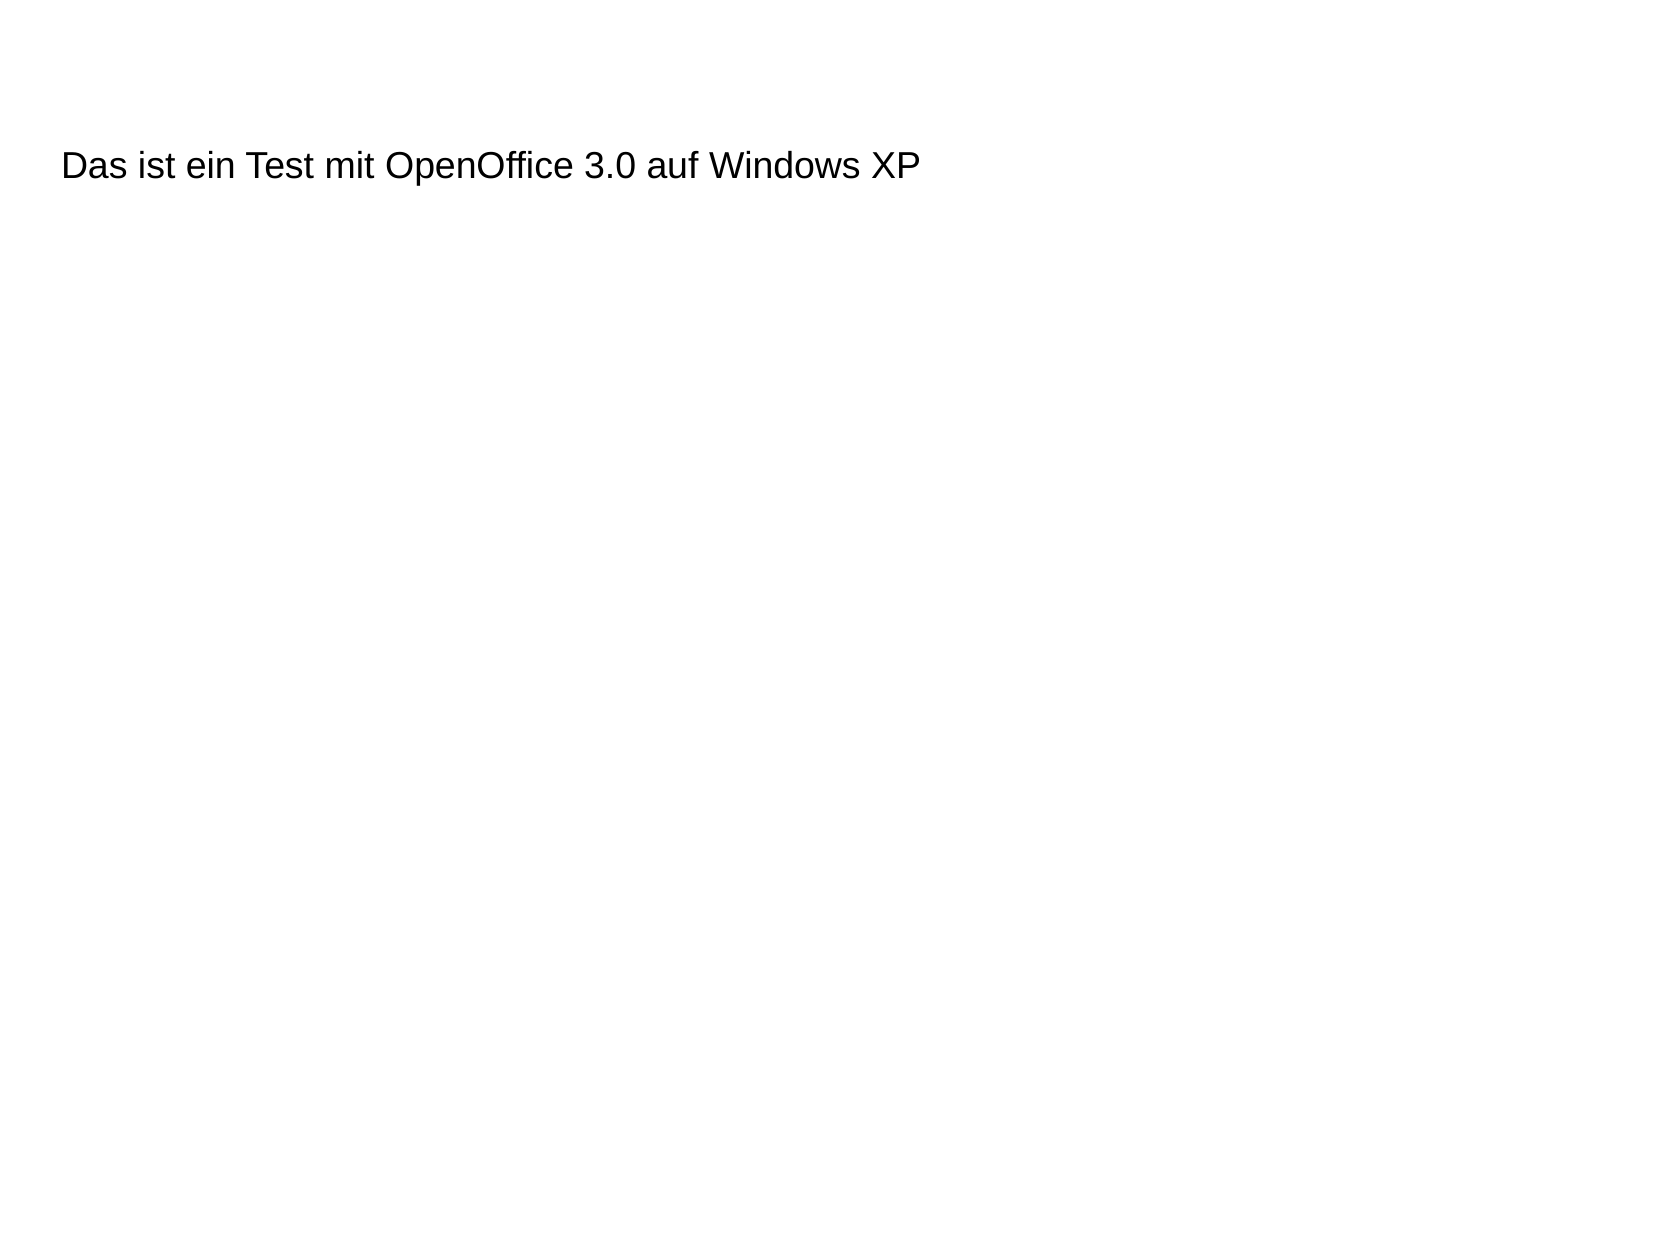

Das ist ein Test mit OpenOffice 3.0 auf Windows XP